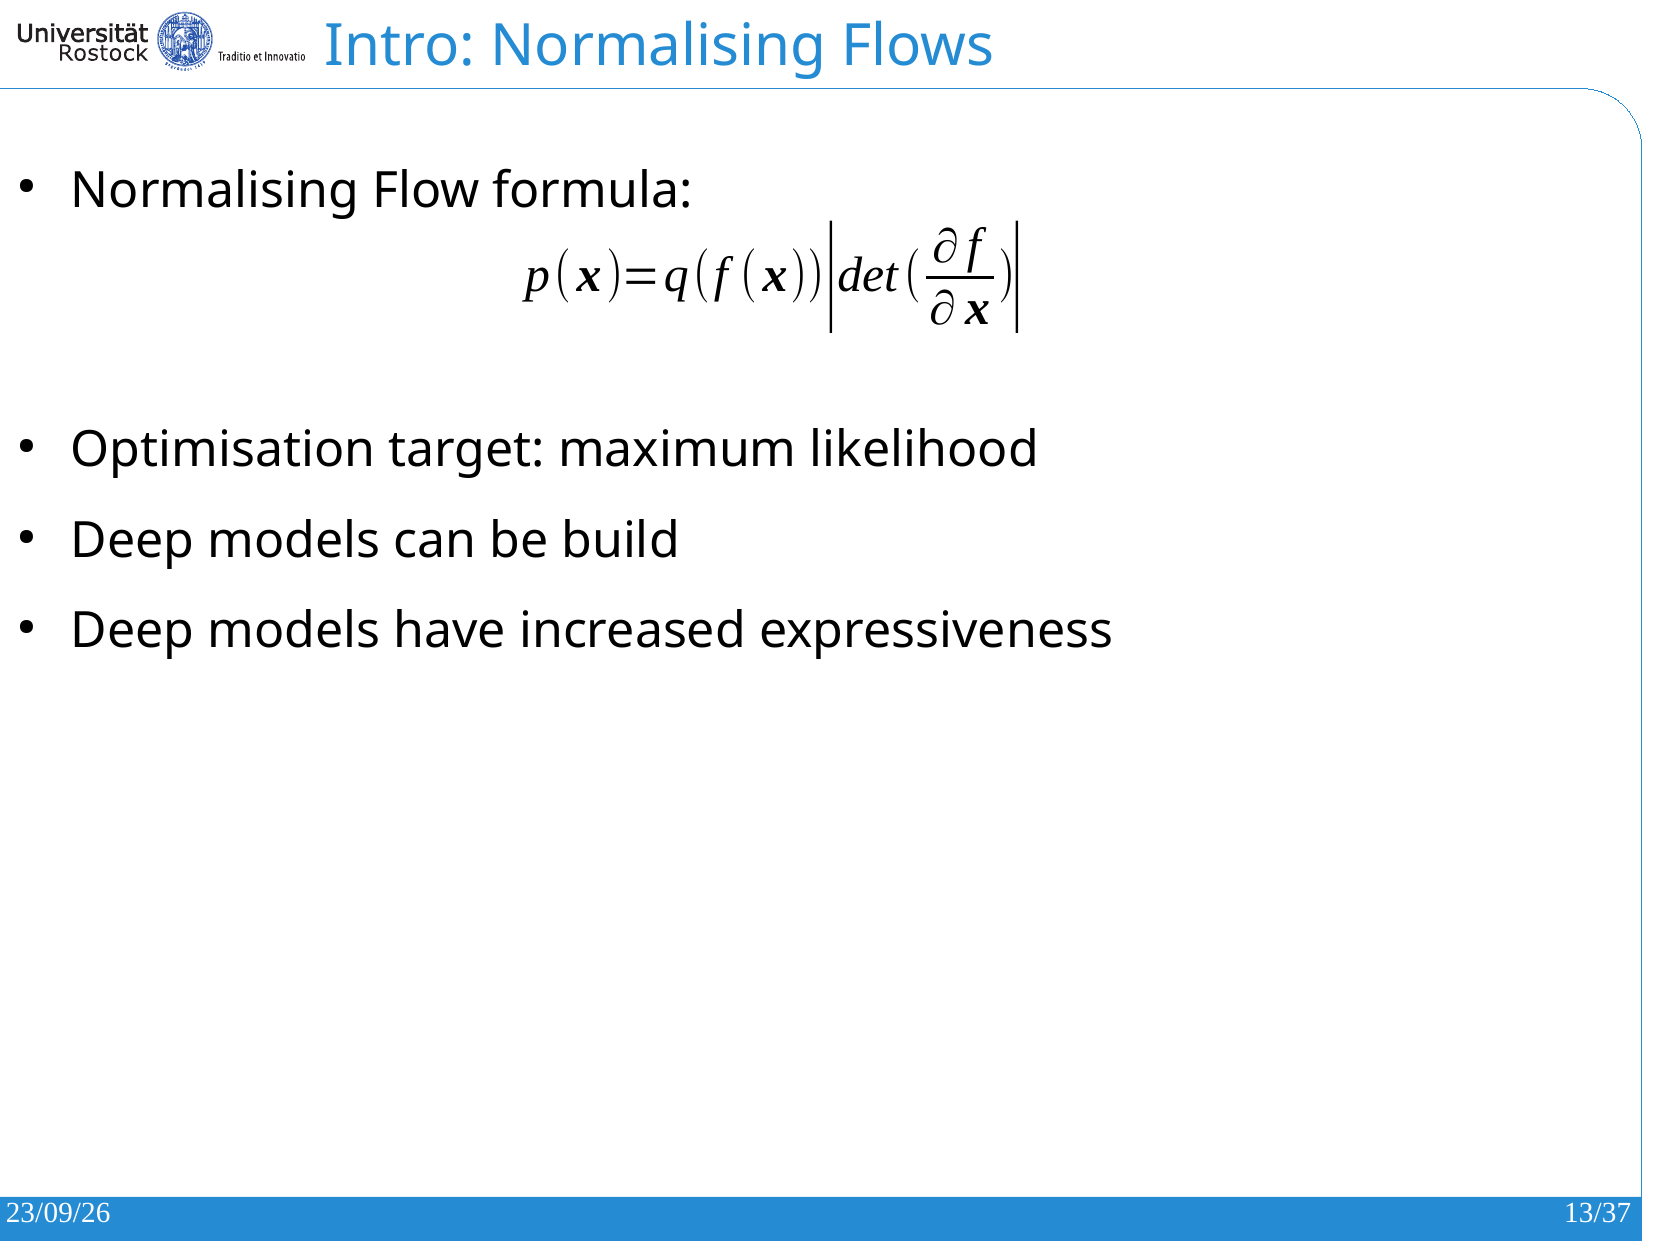

# Intro: Normalising Flows
Normalising Flow formula:
Optimisation target: maximum likelihood
Deep models can be build
Deep models have increased expressiveness